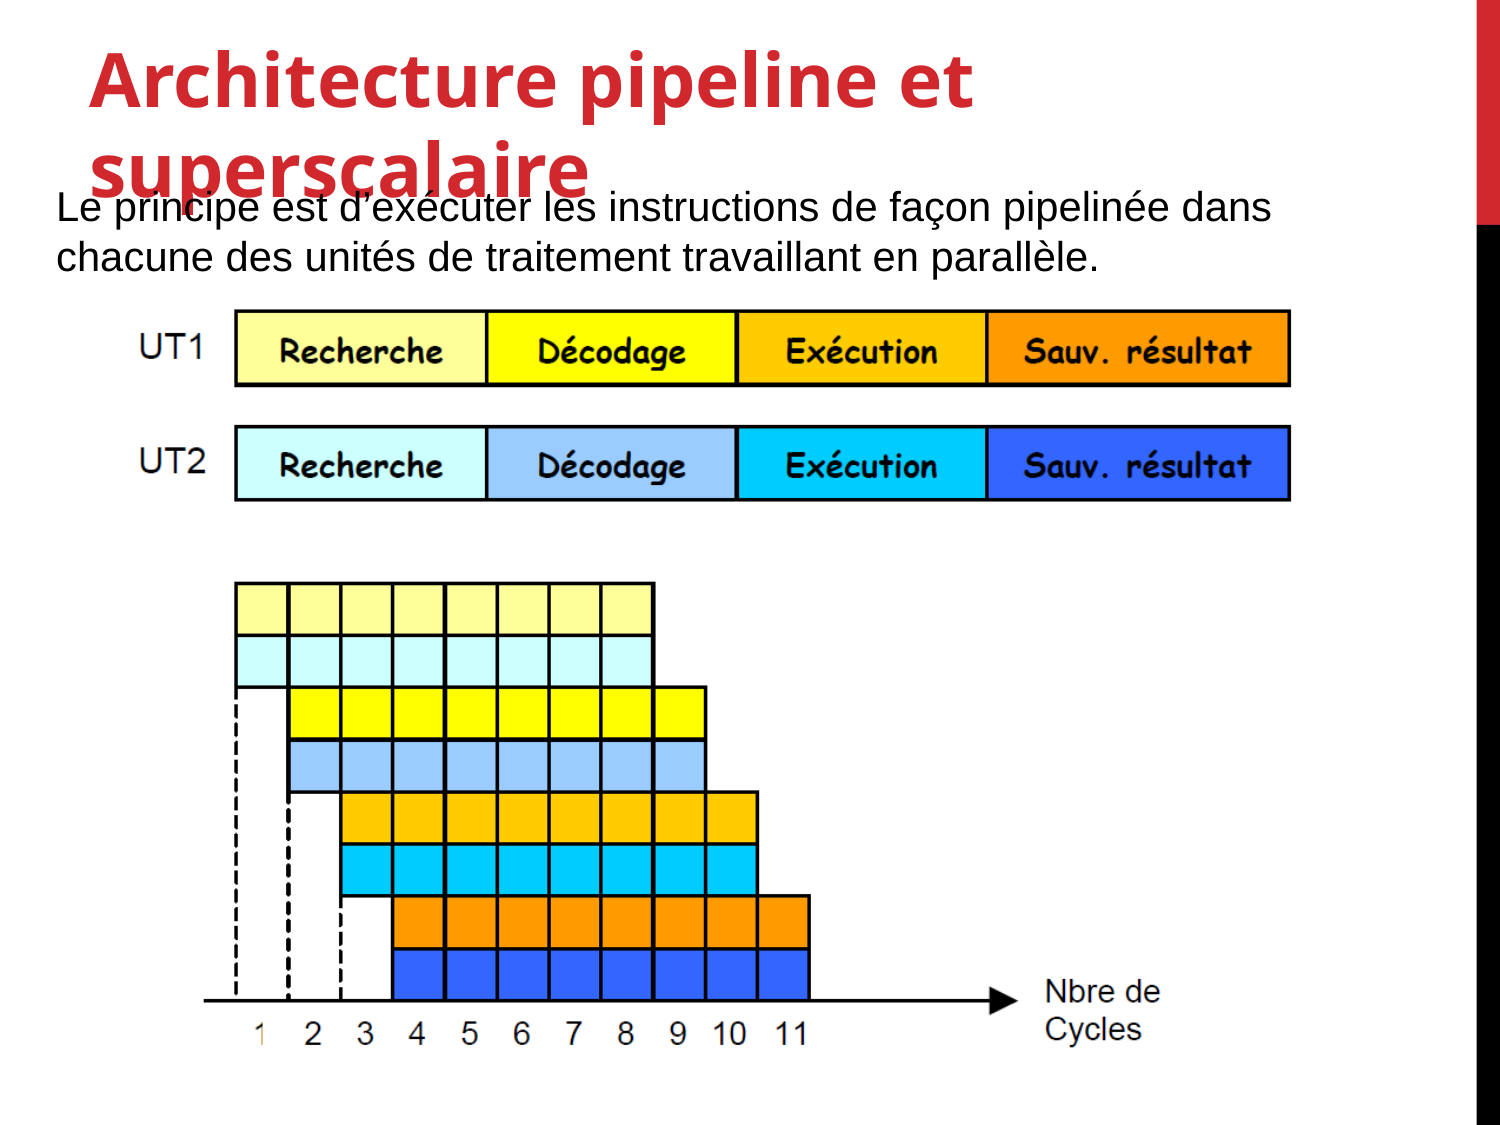

# Architecture pipeline et superscalaire
Le principe est d’exécuter les instructions de façon pipelinée dans chacune des unités de traitement travaillant en parallèle.